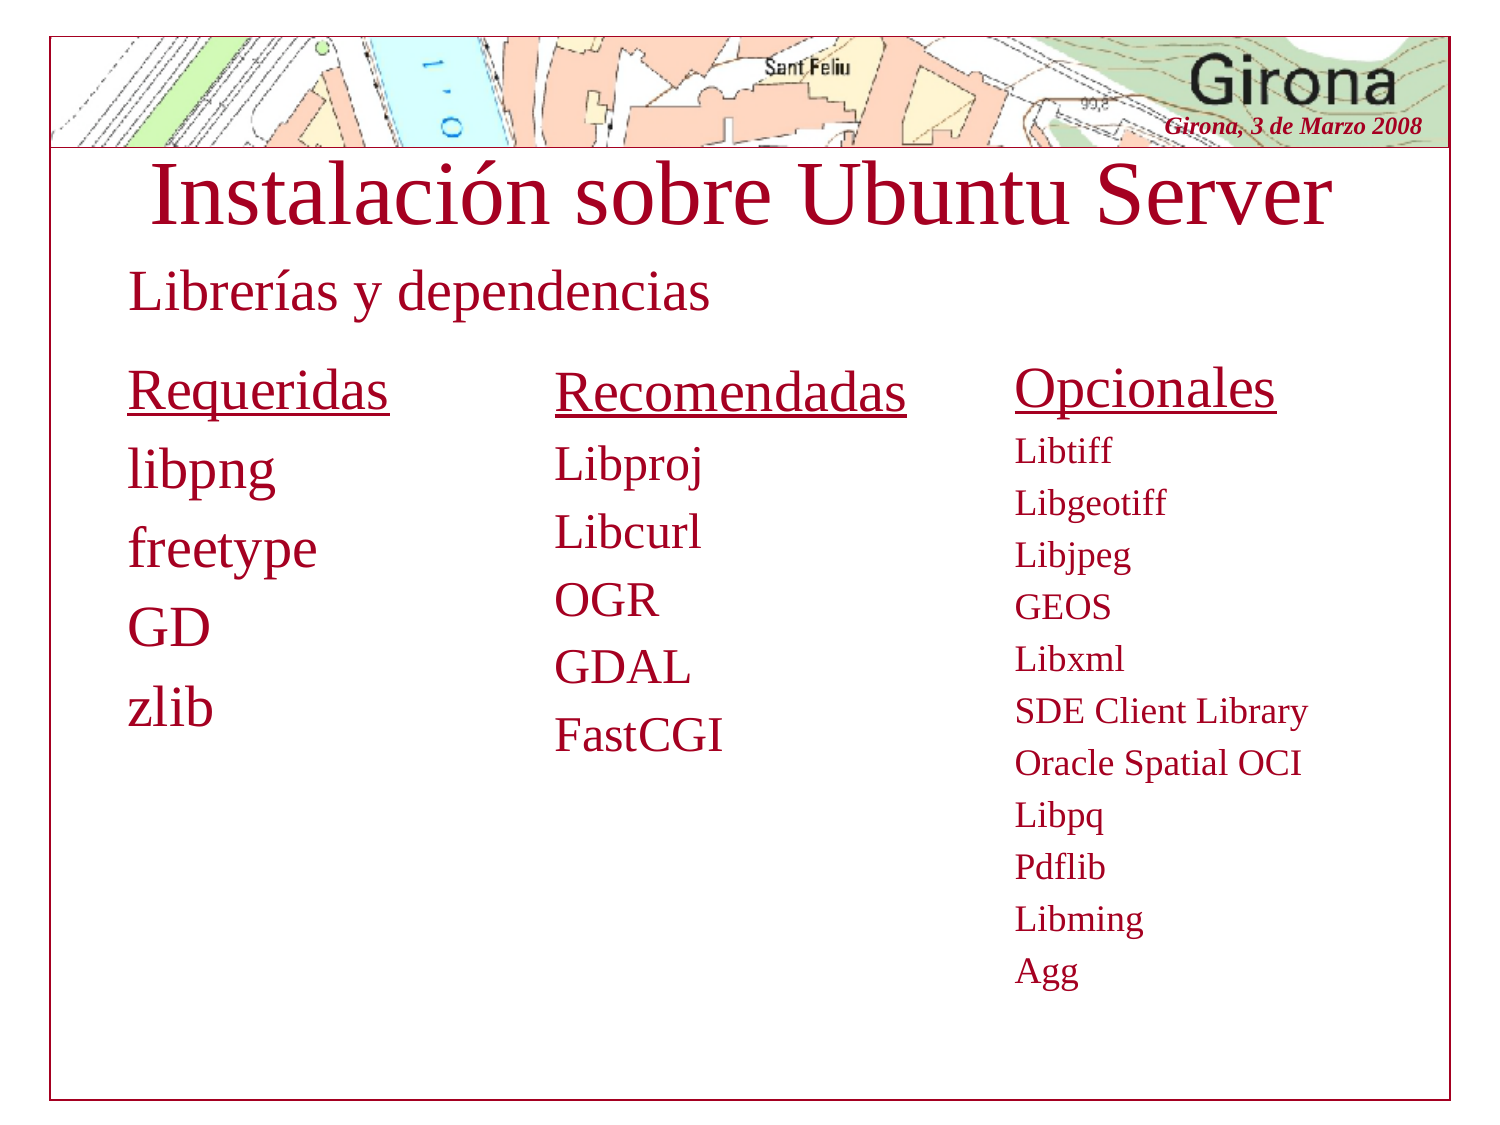

# Instalación sobre Ubuntu Server
Librerías y dependencias
Opcionales
Libtiff
Libgeotiff
Libjpeg
GEOS
Libxml
SDE Client Library
Oracle Spatial OCI
Libpq
Pdflib
Libming
Agg
Requeridas
libpng
freetype
GD
zlib
Recomendadas
Libproj
Libcurl
OGR
GDAL
FastCGI